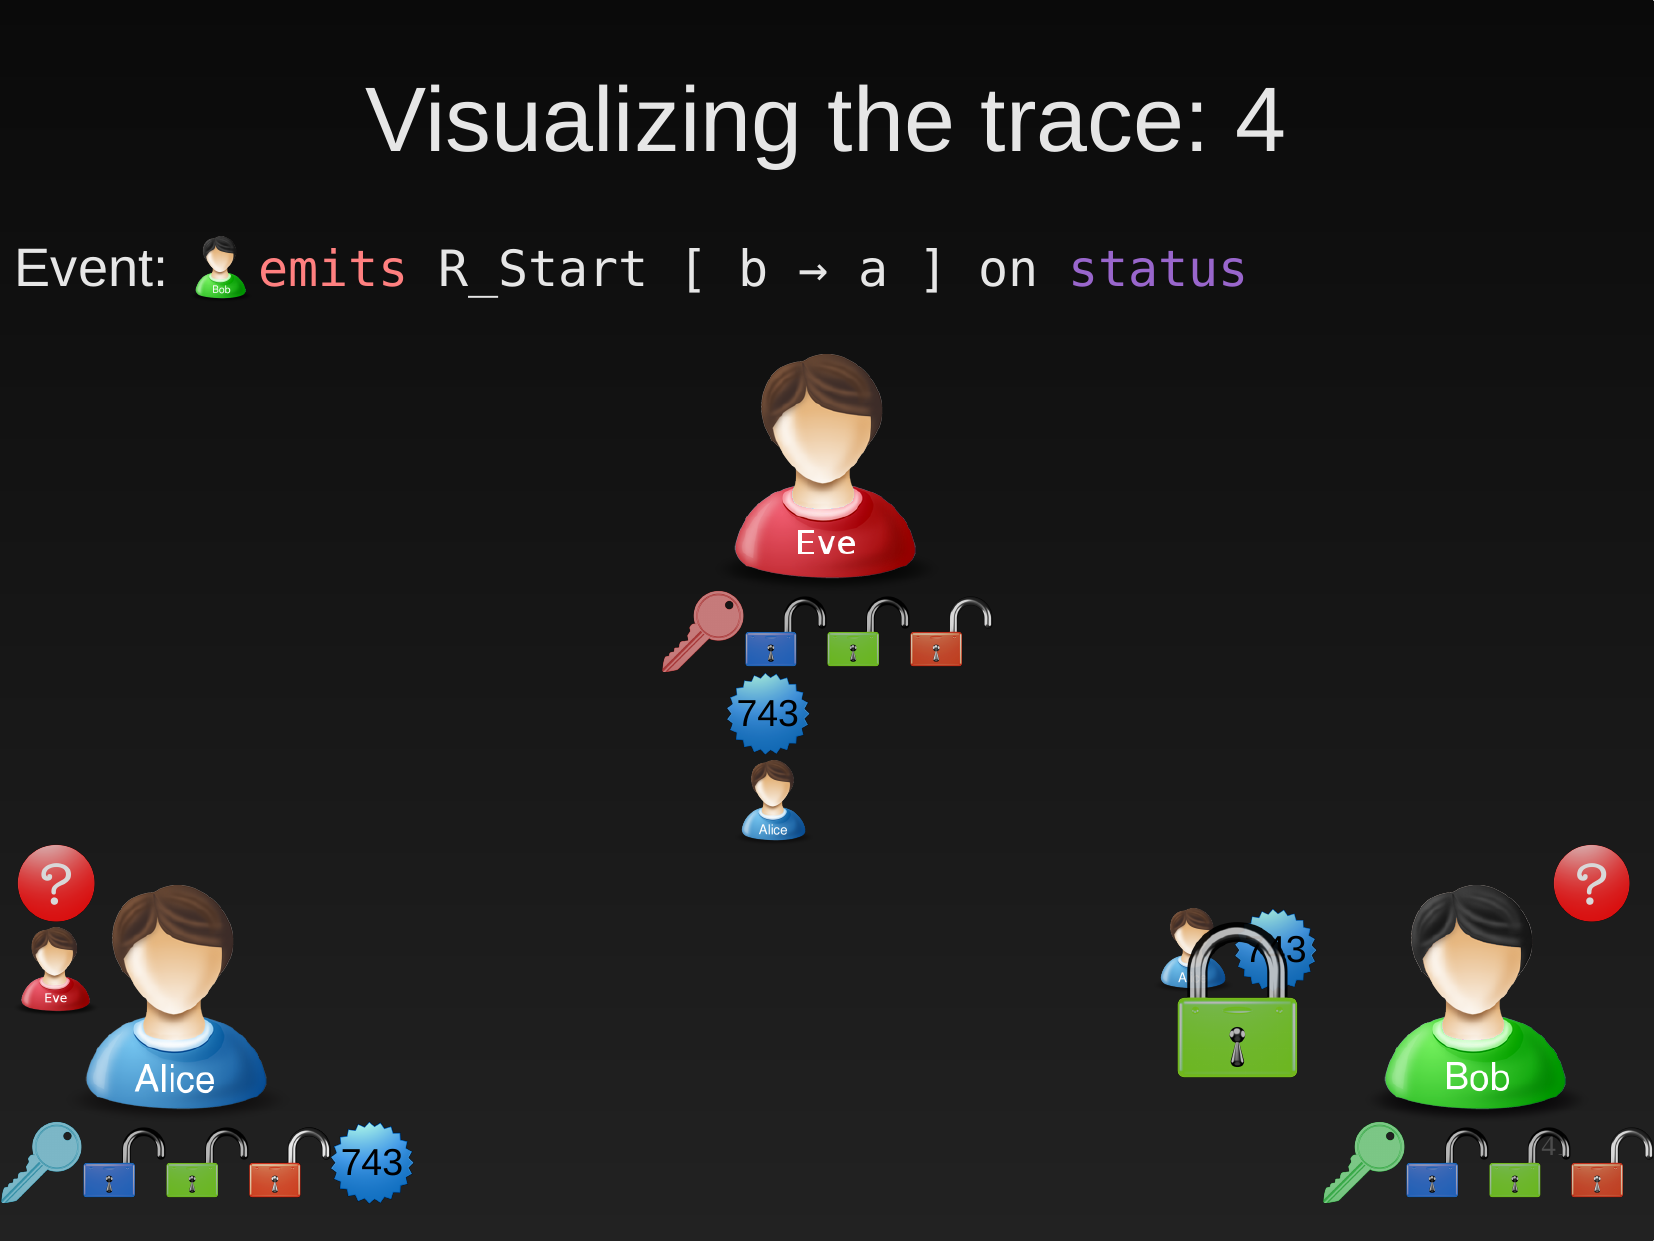

# Visualizing the trace: 4
Event: emits R_Start [ b → a ] on status
743
743
743
743
41